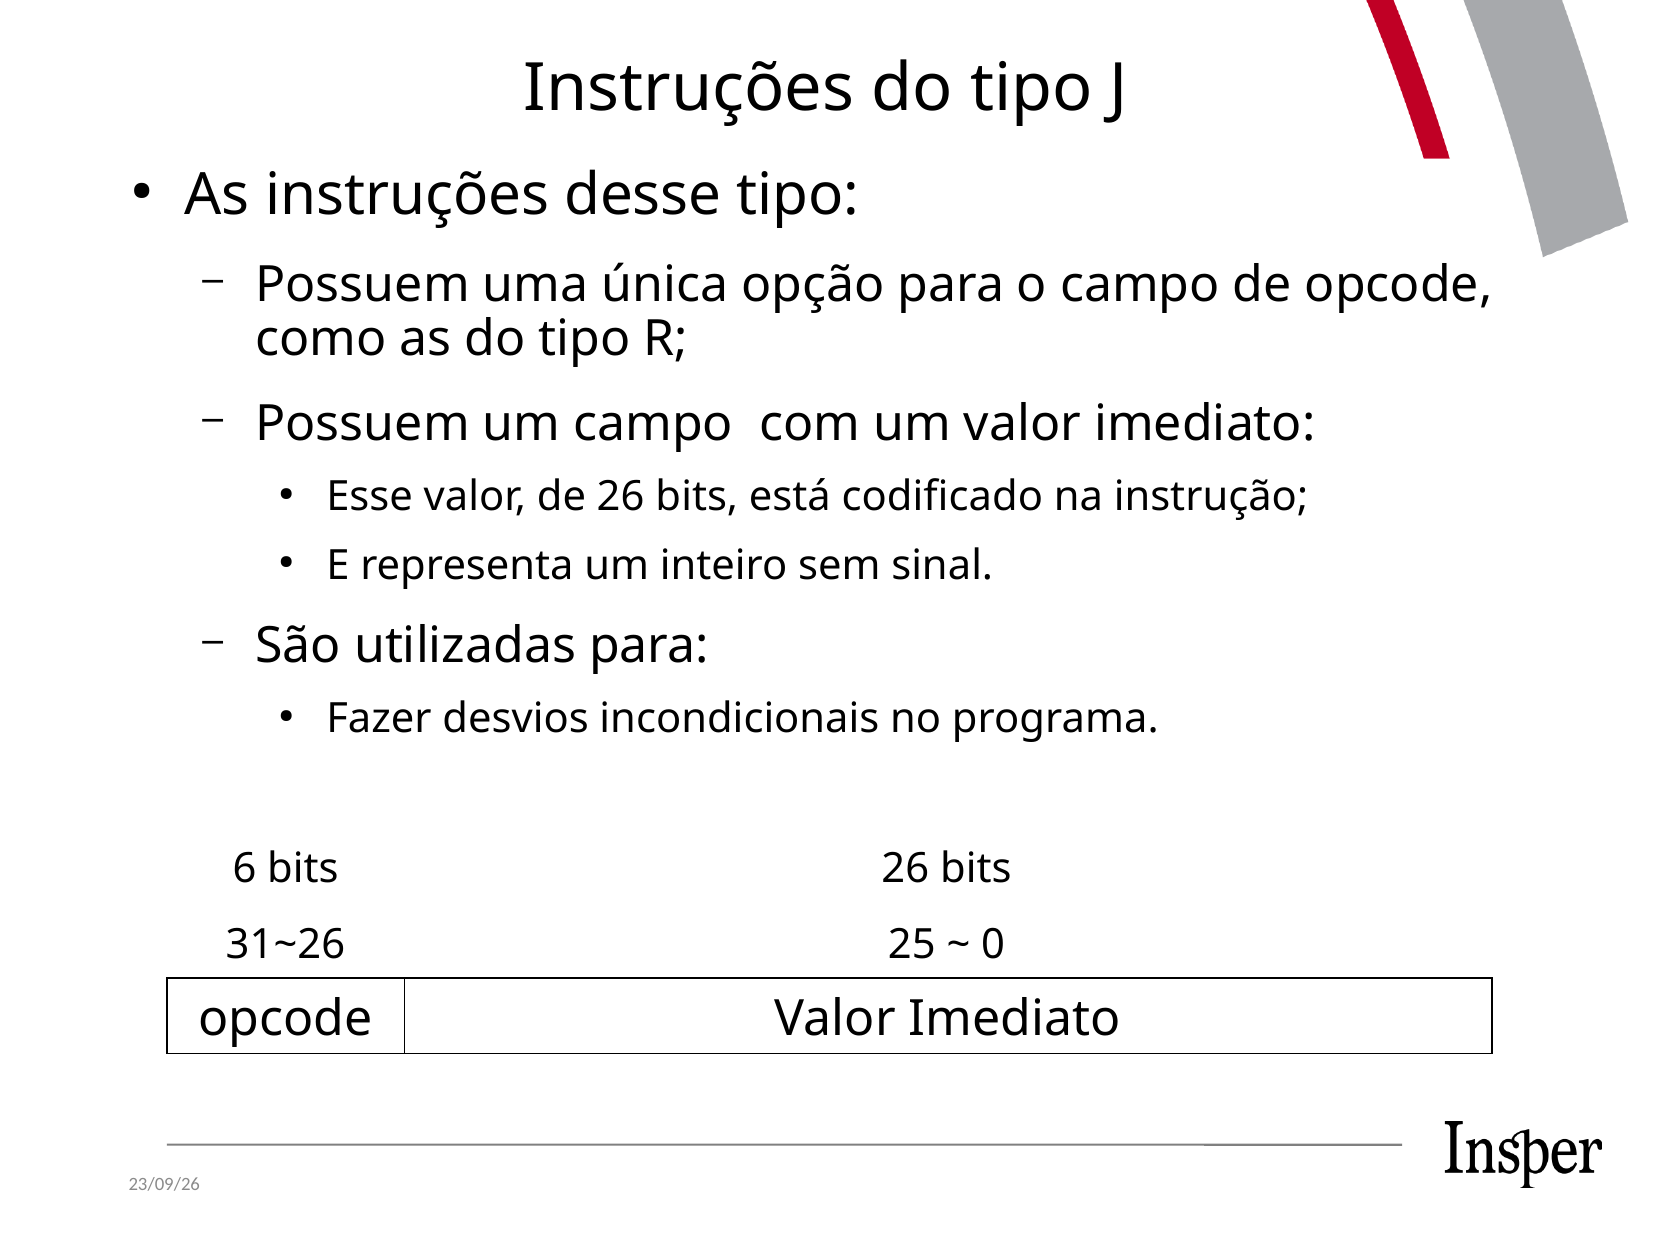

# Instruções do tipo J
As instruções desse tipo:
Possuem uma única opção para o campo de opcode, como as do tipo R;
Possuem um campo com um valor imediato:
Esse valor, de 26 bits, está codificado na instrução;
E representa um inteiro sem sinal.
São utilizadas para:
Fazer desvios incondicionais no programa.
6 bits
31~26
26 bits
25 ~ 0
opcode
Valor Imediato